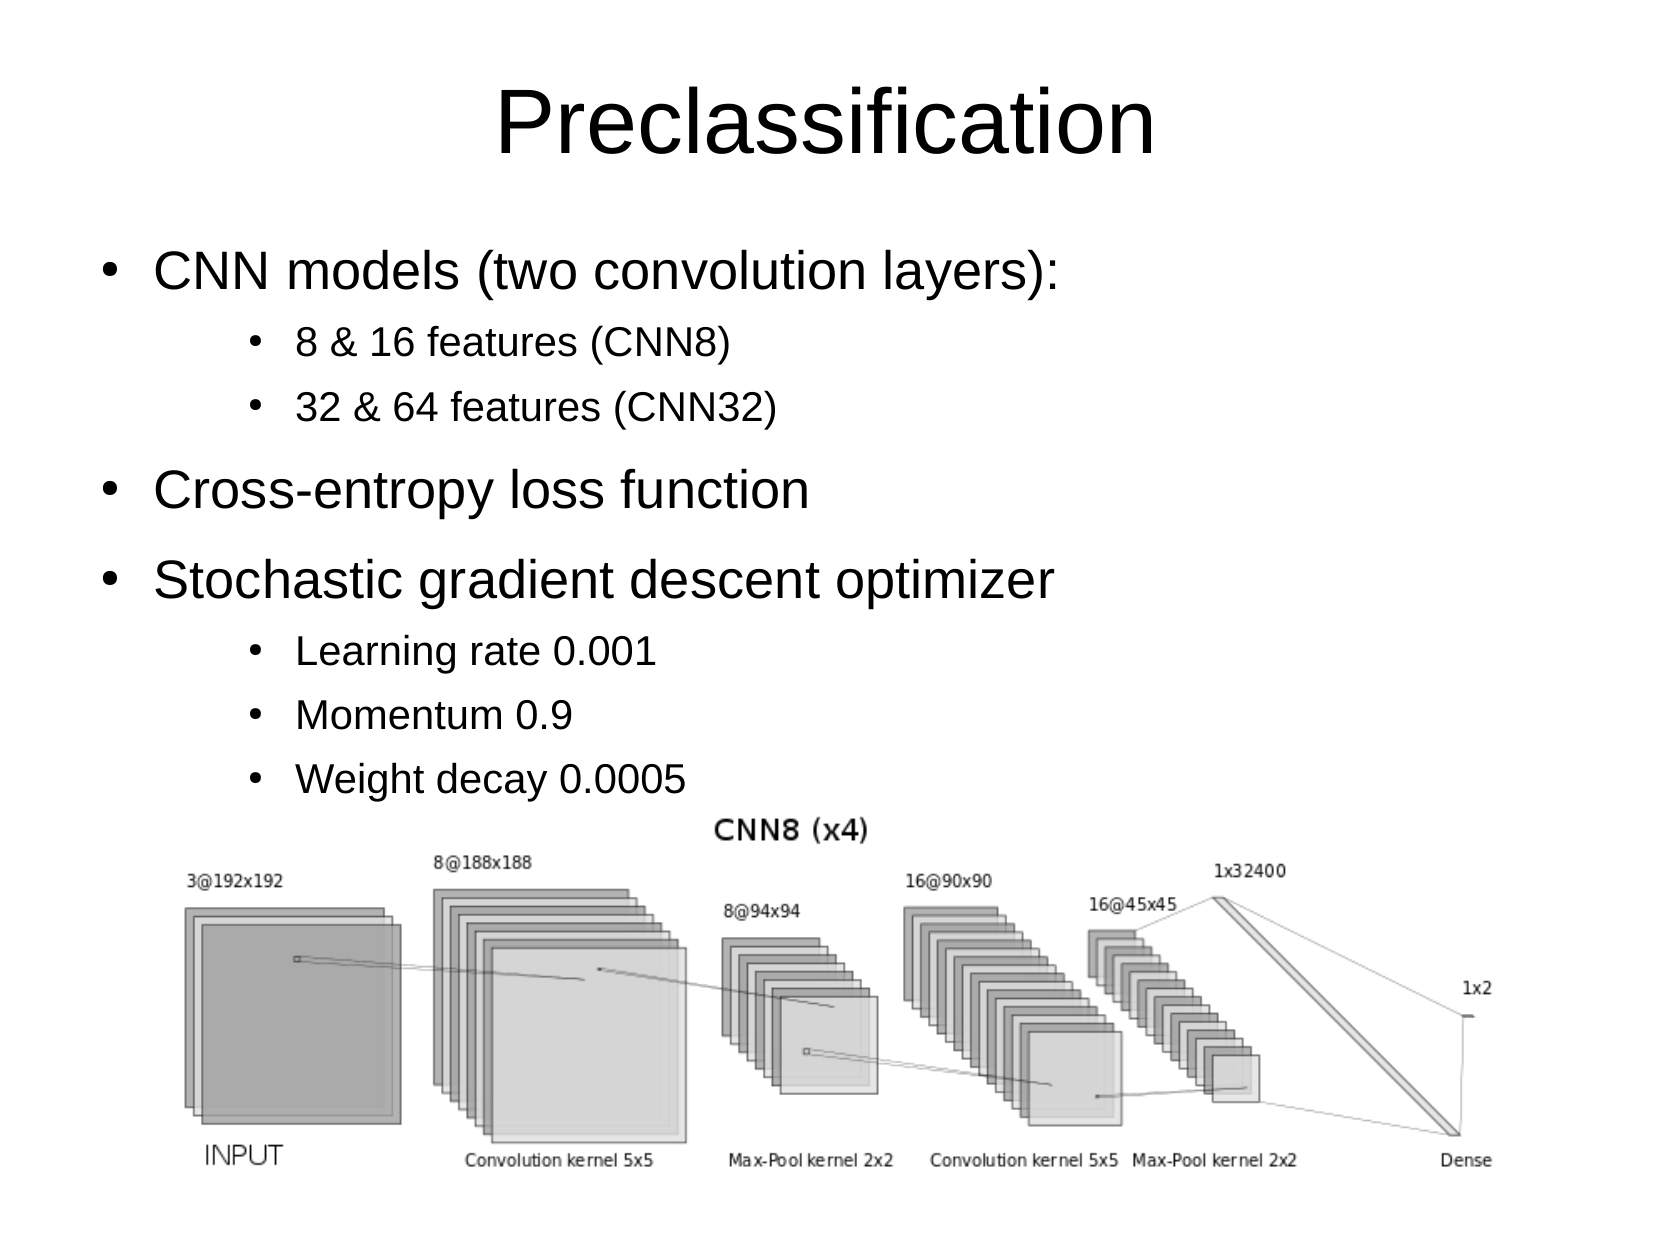

# Preclassification
CNN models (two convolution layers):
8 & 16 features (CNN8)
32 & 64 features (CNN32)
Cross-entropy loss function
Stochastic gradient descent optimizer
Learning rate 0.001
Momentum 0.9
Weight decay 0.0005